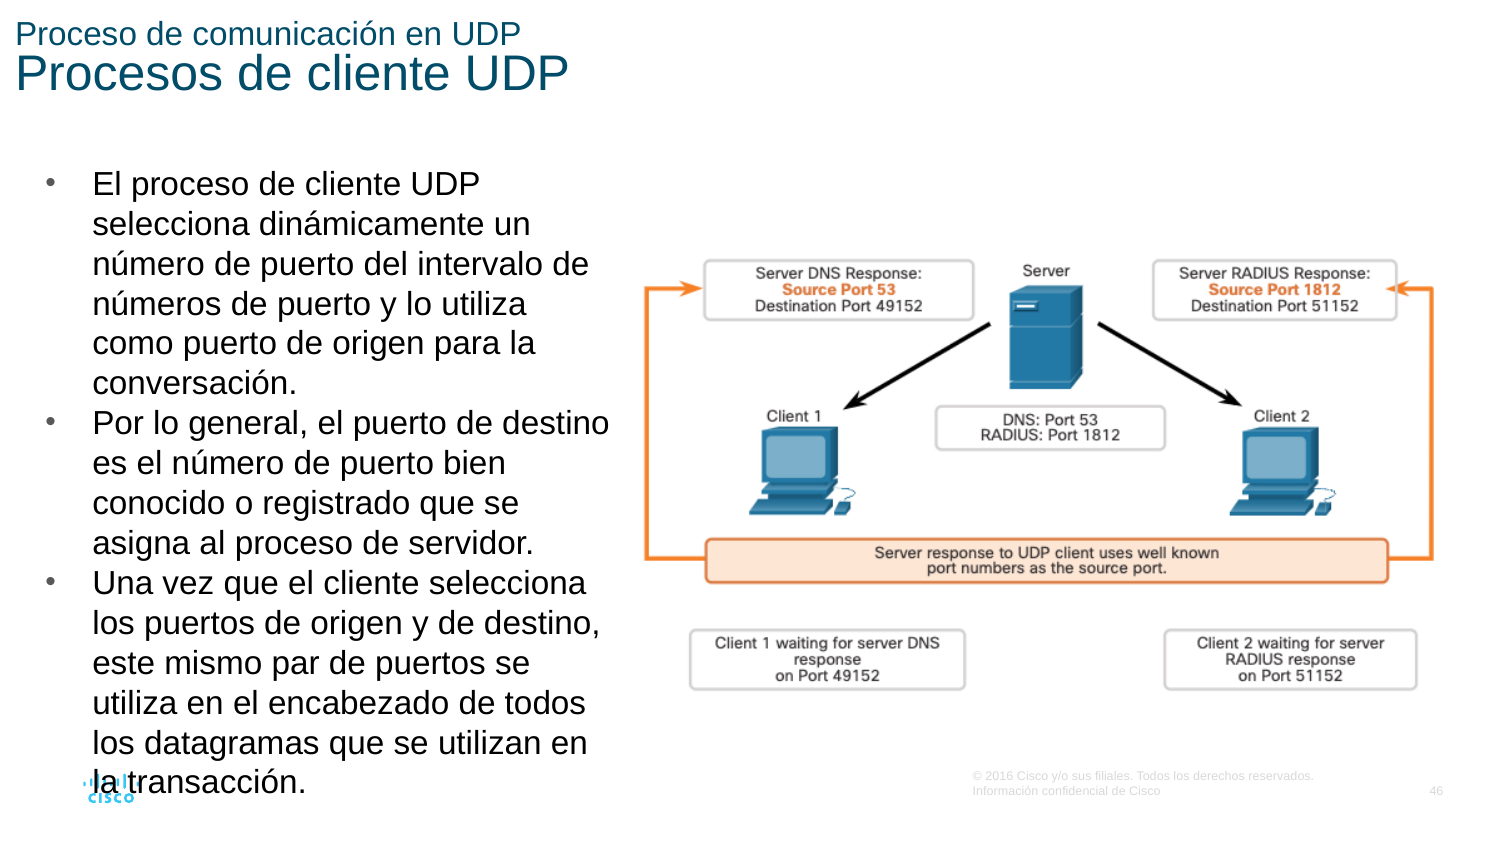

# Proceso de comunicación en UDP Procesos de cliente UDP
El proceso de cliente UDP selecciona dinámicamente un número de puerto del intervalo de números de puerto y lo utiliza como puerto de origen para la conversación.
Por lo general, el puerto de destino es el número de puerto bien conocido o registrado que se asigna al proceso de servidor.
Una vez que el cliente selecciona los puertos de origen y de destino, este mismo par de puertos se utiliza en el encabezado de todos los datagramas que se utilizan en la transacción.